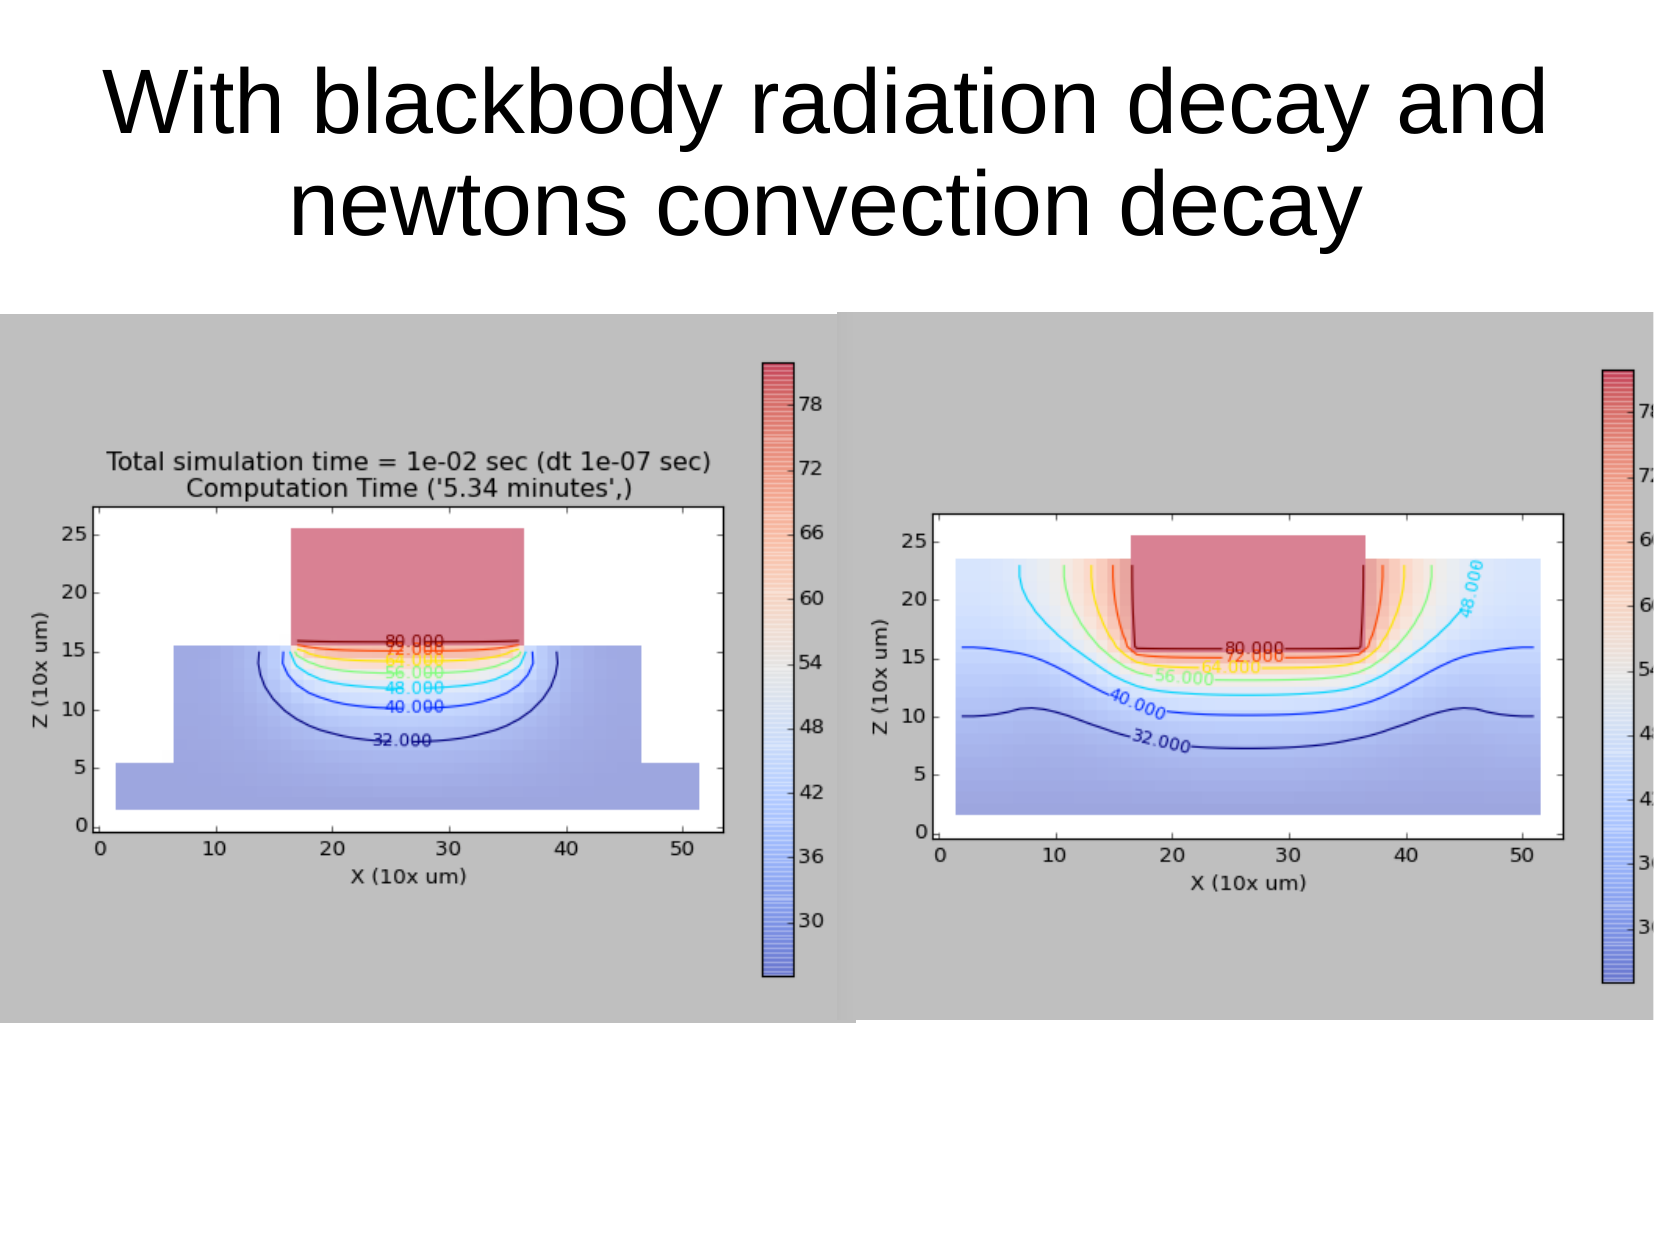

# With blackbody radiation decay and newtons convection decay